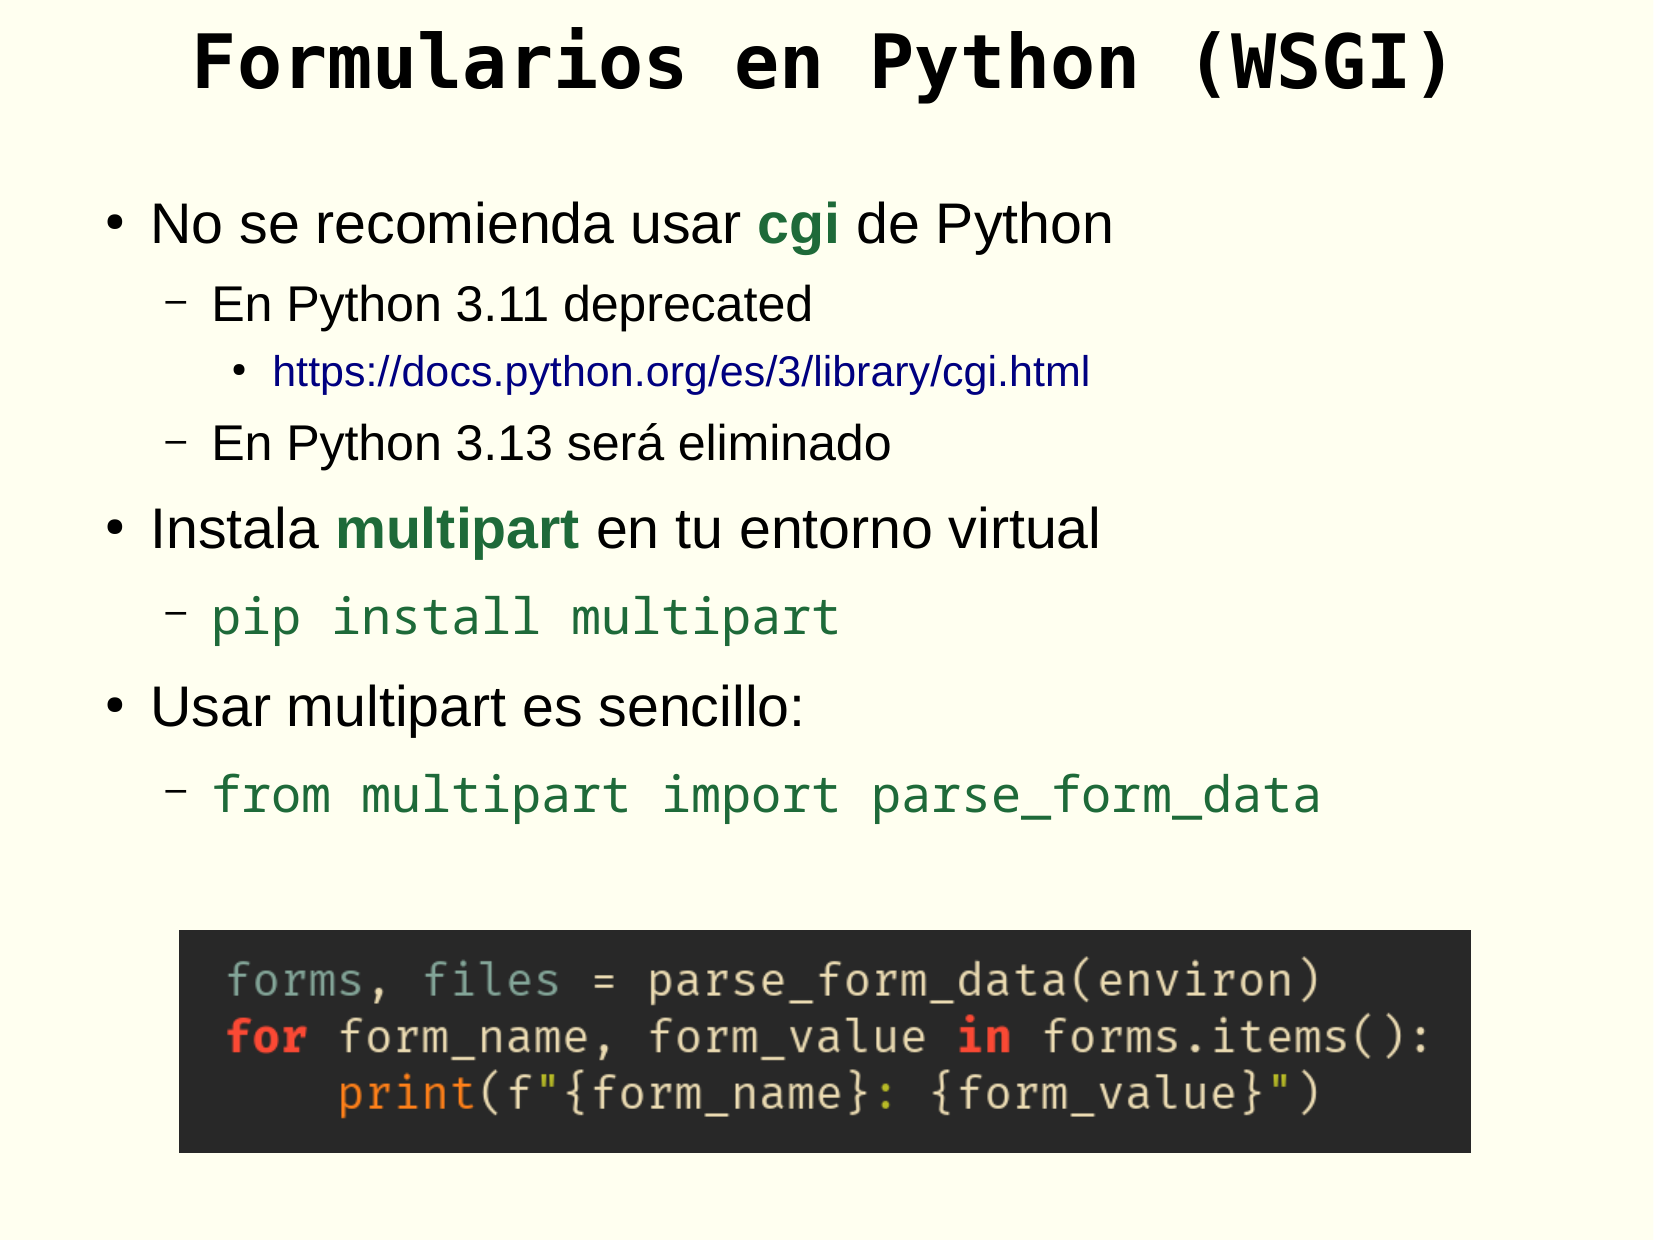

# Formularios en Python (WSGI)
No se recomienda usar cgi de Python
En Python 3.11 deprecated
https://docs.python.org/es/3/library/cgi.html
En Python 3.13 será eliminado
Instala multipart en tu entorno virtual
pip install multipart
Usar multipart es sencillo:
from multipart import parse_form_data